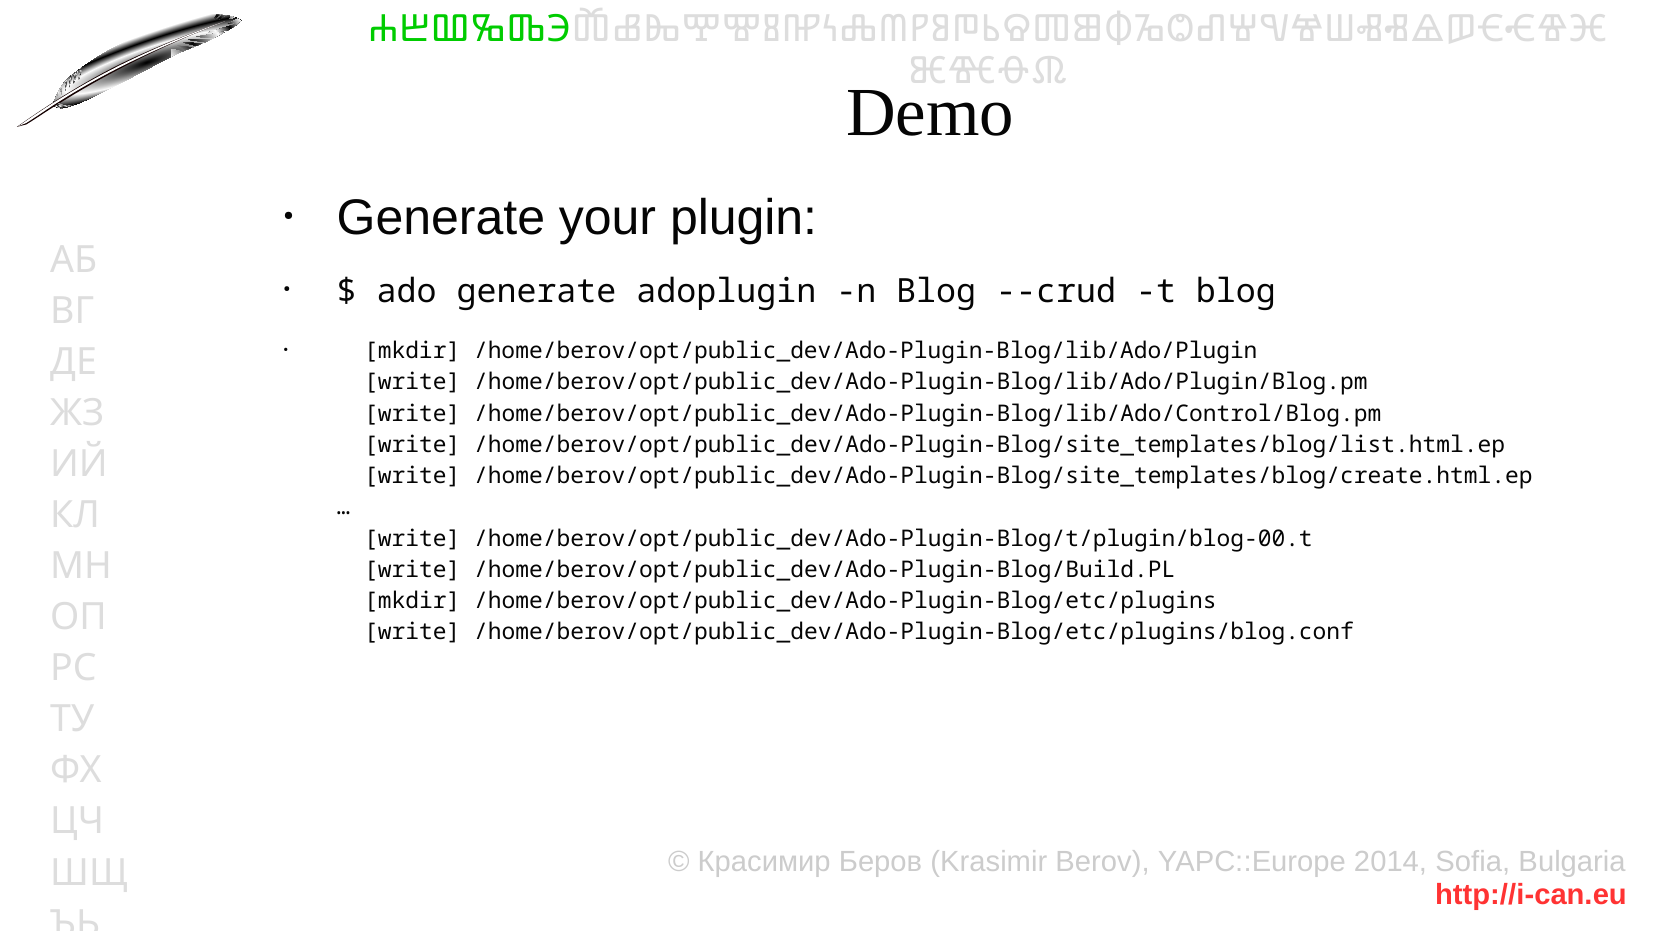

# Demo
Generate your plugin:
$ ado generate adoplugin -n Blog --crud -t blog
 [mkdir] /home/berov/opt/public_dev/Ado-Plugin-Blog/lib/Ado/Plugin
 [write] /home/berov/opt/public_dev/Ado-Plugin-Blog/lib/Ado/Plugin/Blog.pm
 [write] /home/berov/opt/public_dev/Ado-Plugin-Blog/lib/Ado/Control/Blog.pm
 [write] /home/berov/opt/public_dev/Ado-Plugin-Blog/site_templates/blog/list.html.ep
 [write] /home/berov/opt/public_dev/Ado-Plugin-Blog/site_templates/blog/create.html.ep
…
 [write] /home/berov/opt/public_dev/Ado-Plugin-Blog/t/plugin/blog-00.t
 [write] /home/berov/opt/public_dev/Ado-Plugin-Blog/Build.PL
 [mkdir] /home/berov/opt/public_dev/Ado-Plugin-Blog/etc/plugins
 [write] /home/berov/opt/public_dev/Ado-Plugin-Blog/etc/plugins/blog.conf